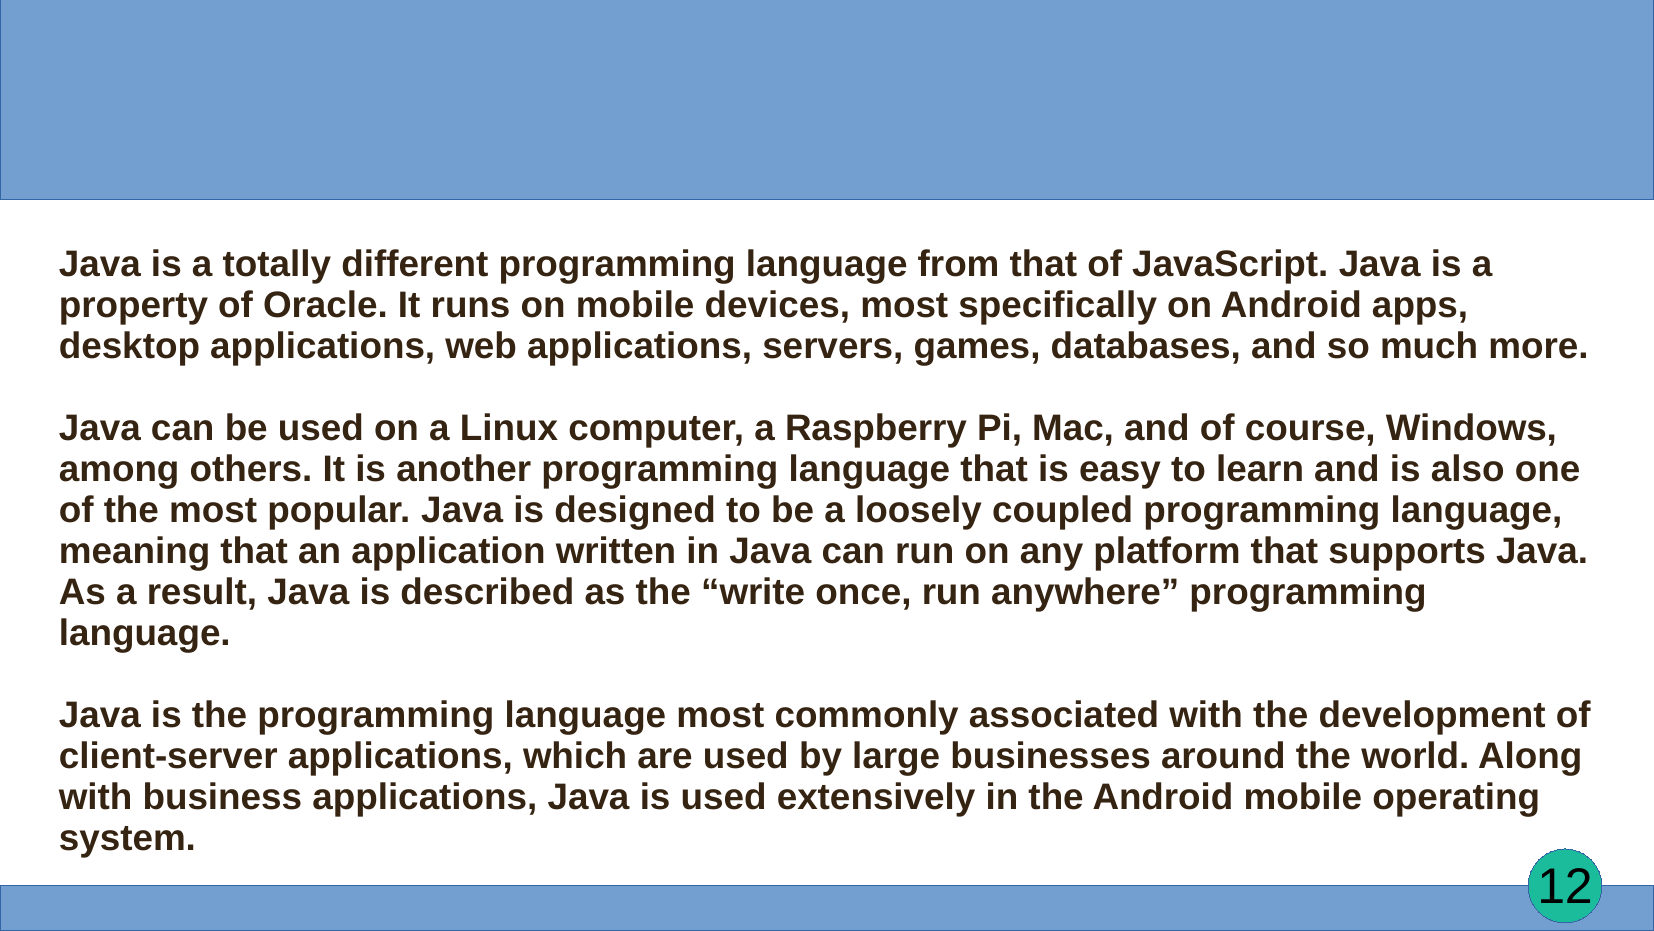

#
Java is a totally different programming language from that of JavaScript. Java is a property of Oracle. It runs on mobile devices, most specifically on Android apps, desktop applications, web applications, servers, games, databases, and so much more.
Java can be used on a Linux computer, a Raspberry Pi, Mac, and of course, Windows, among others. It is another programming language that is easy to learn and is also one of the most popular. Java is designed to be a loosely coupled programming language, meaning that an application written in Java can run on any platform that supports Java. As a result, Java is described as the “write once, run anywhere” programming language.
Java is the programming language most commonly associated with the development of client-server applications, which are used by large businesses around the world. Along with business applications, Java is used extensively in the Android mobile operating system.